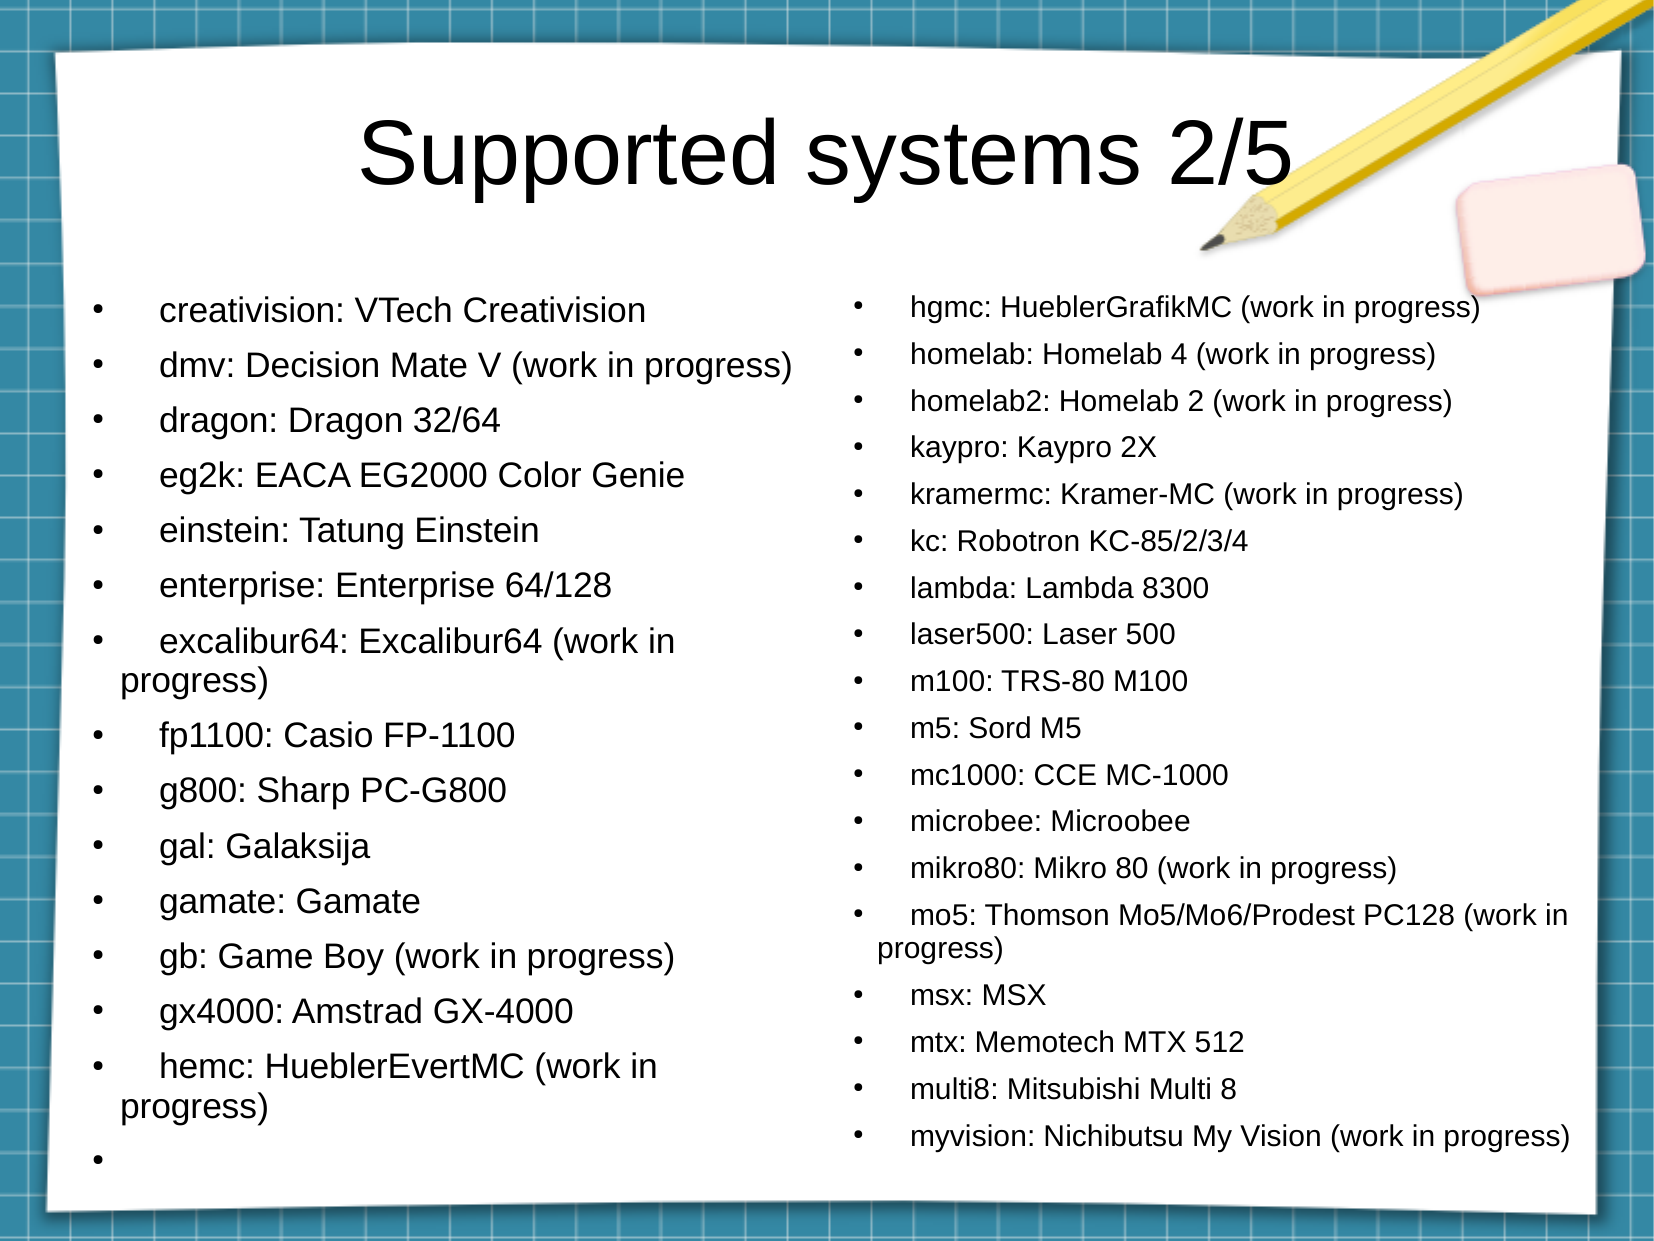

# Supported systems 2/5
 creativision: VTech Creativision
 dmv: Decision Mate V (work in progress)
 dragon: Dragon 32/64
 eg2k: EACA EG2000 Color Genie
 einstein: Tatung Einstein
 enterprise: Enterprise 64/128
 excalibur64: Excalibur64 (work in progress)
 fp1100: Casio FP-1100
 g800: Sharp PC-G800
 gal: Galaksija
 gamate: Gamate
 gb: Game Boy (work in progress)
 gx4000: Amstrad GX-4000
 hemc: HueblerEvertMC (work in progress)
 hgmc: HueblerGrafikMC (work in progress)
 homelab: Homelab 4 (work in progress)
 homelab2: Homelab 2 (work in progress)
 kaypro: Kaypro 2X
 kramermc: Kramer-MC (work in progress)
 kc: Robotron KC-85/2/3/4
 lambda: Lambda 8300
 laser500: Laser 500
 m100: TRS-80 M100
 m5: Sord M5
 mc1000: CCE MC-1000
 microbee: Microobee
 mikro80: Mikro 80 (work in progress)
 mo5: Thomson Mo5/Mo6/Prodest PC128 (work in progress)
 msx: MSX
 mtx: Memotech MTX 512
 multi8: Mitsubishi Multi 8
 myvision: Nichibutsu My Vision (work in progress)